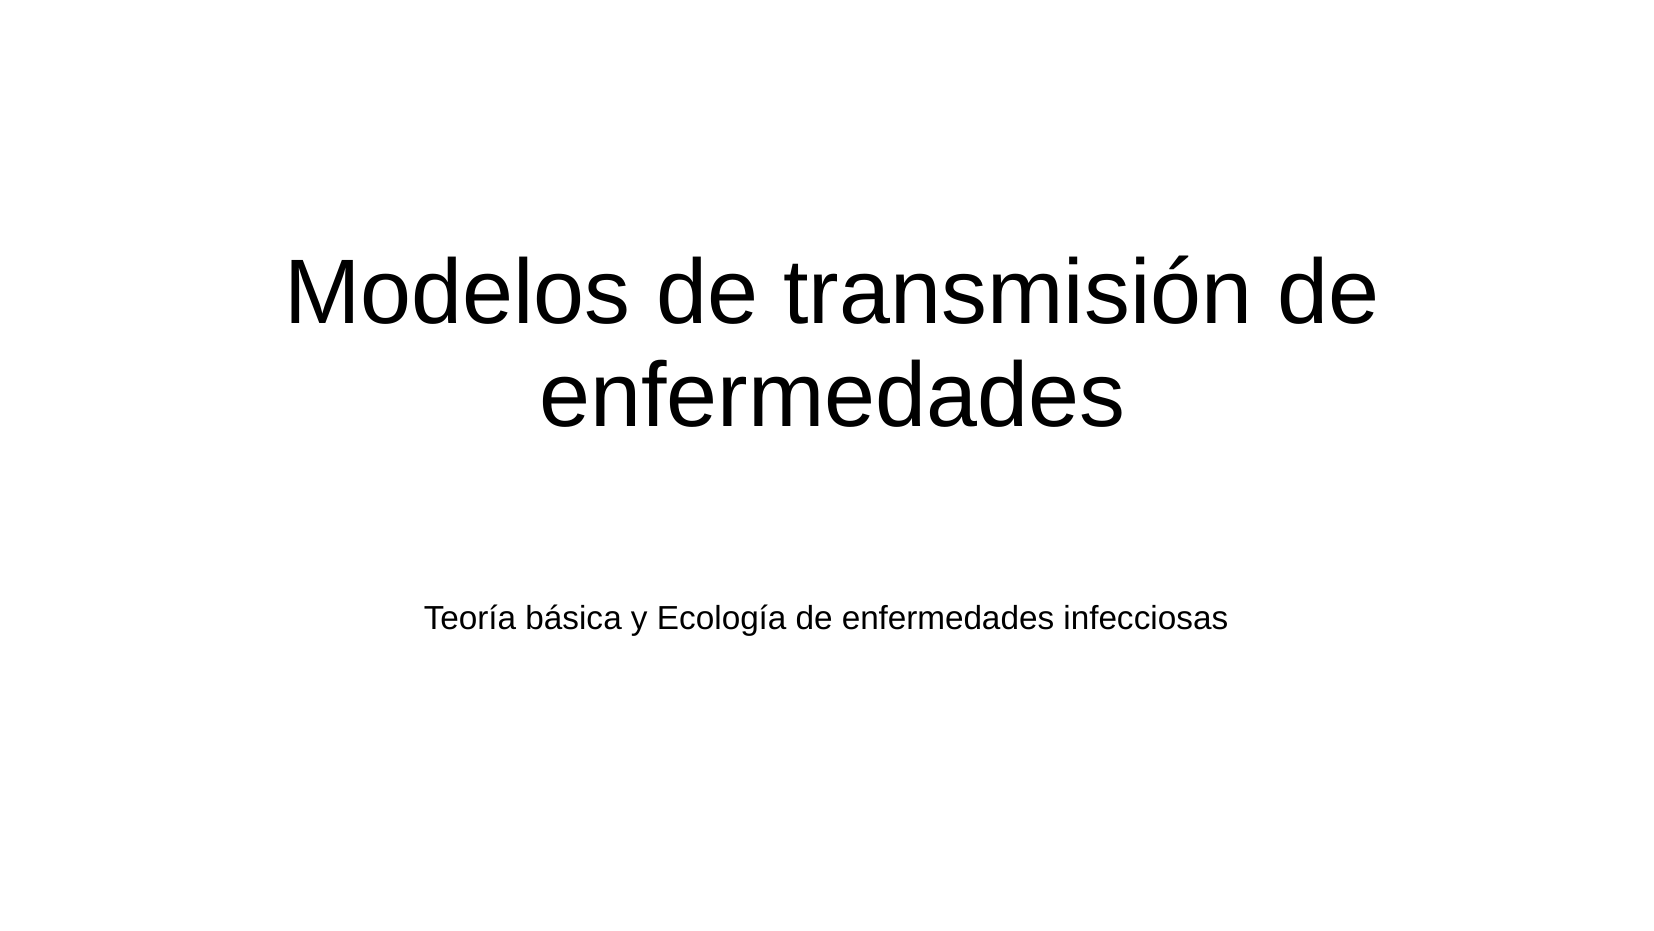

# Modelos de transmisión de enfermedades
Teoría básica y Ecología de enfermedades infecciosas